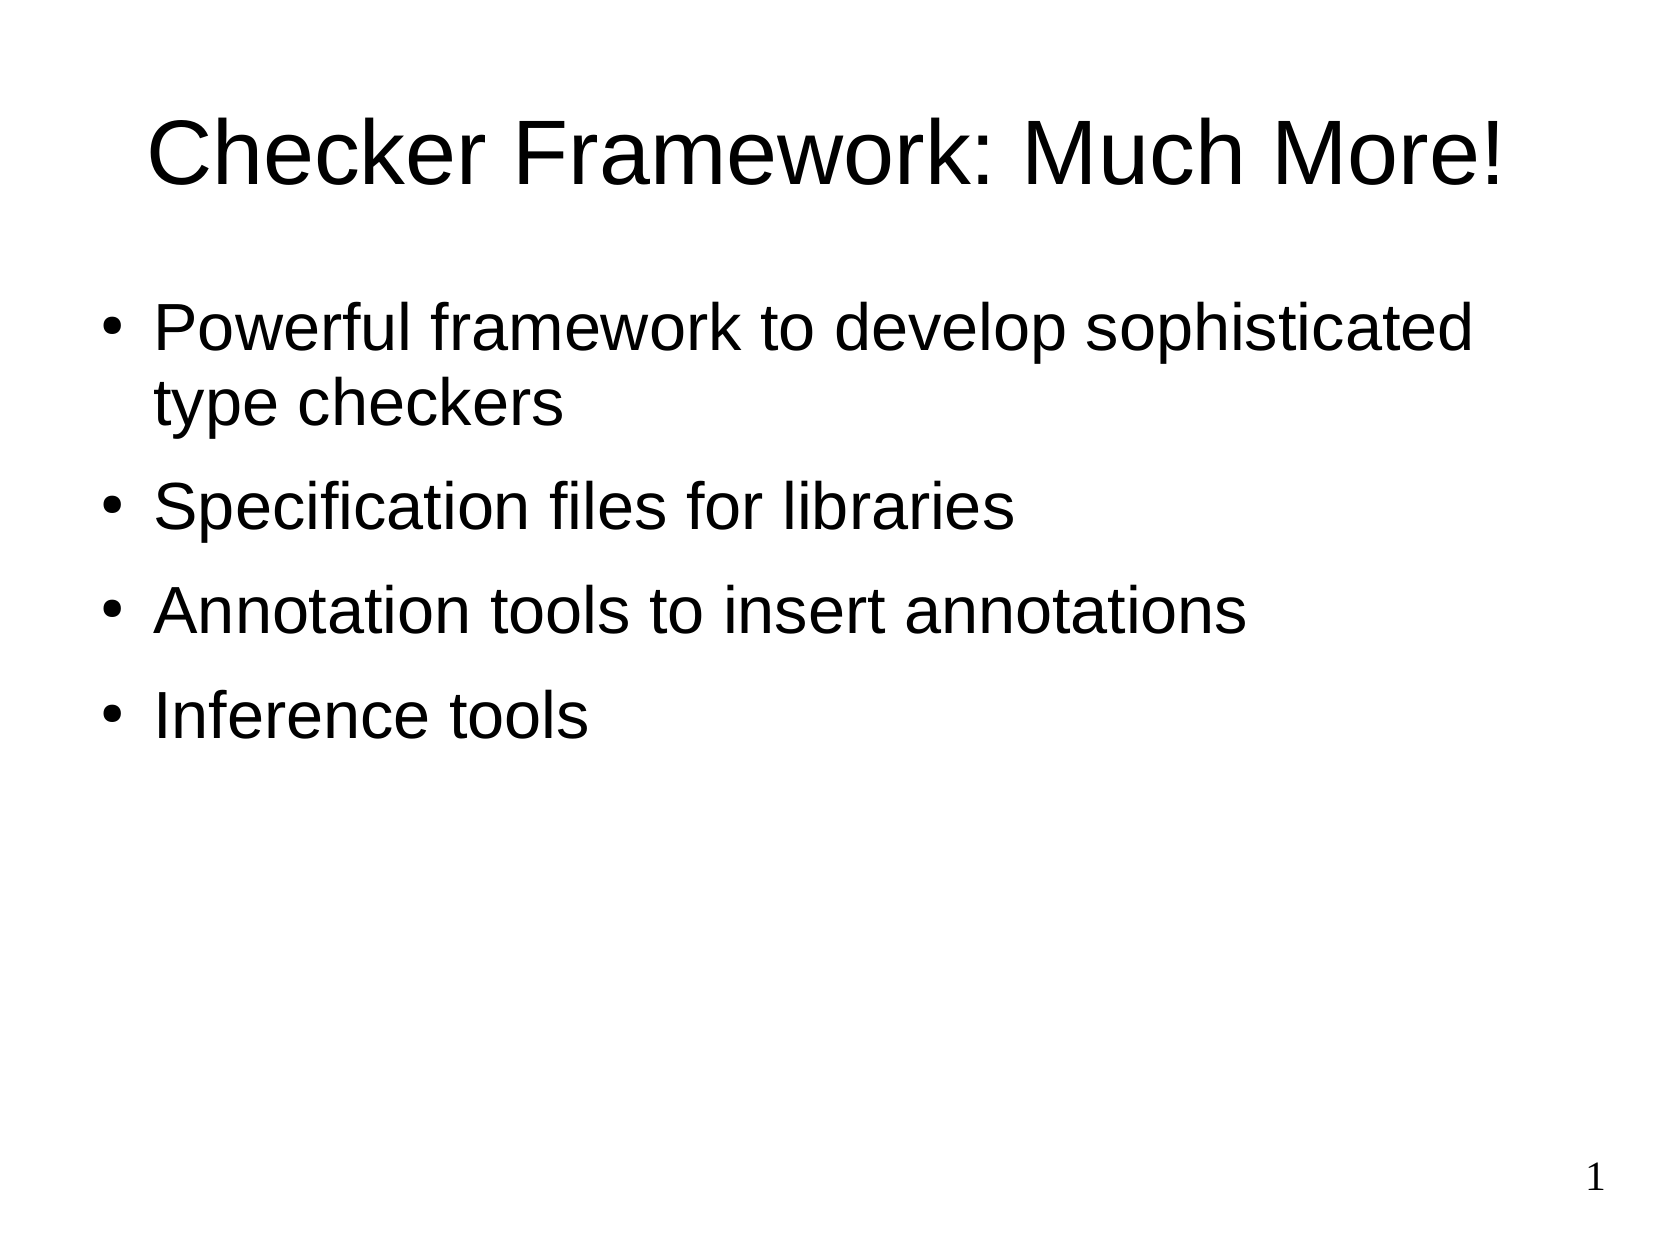

# Checker Framework: Much More!
Powerful framework to develop sophisticated type checkers
Specification files for libraries
Annotation tools to insert annotations
Inference tools
1